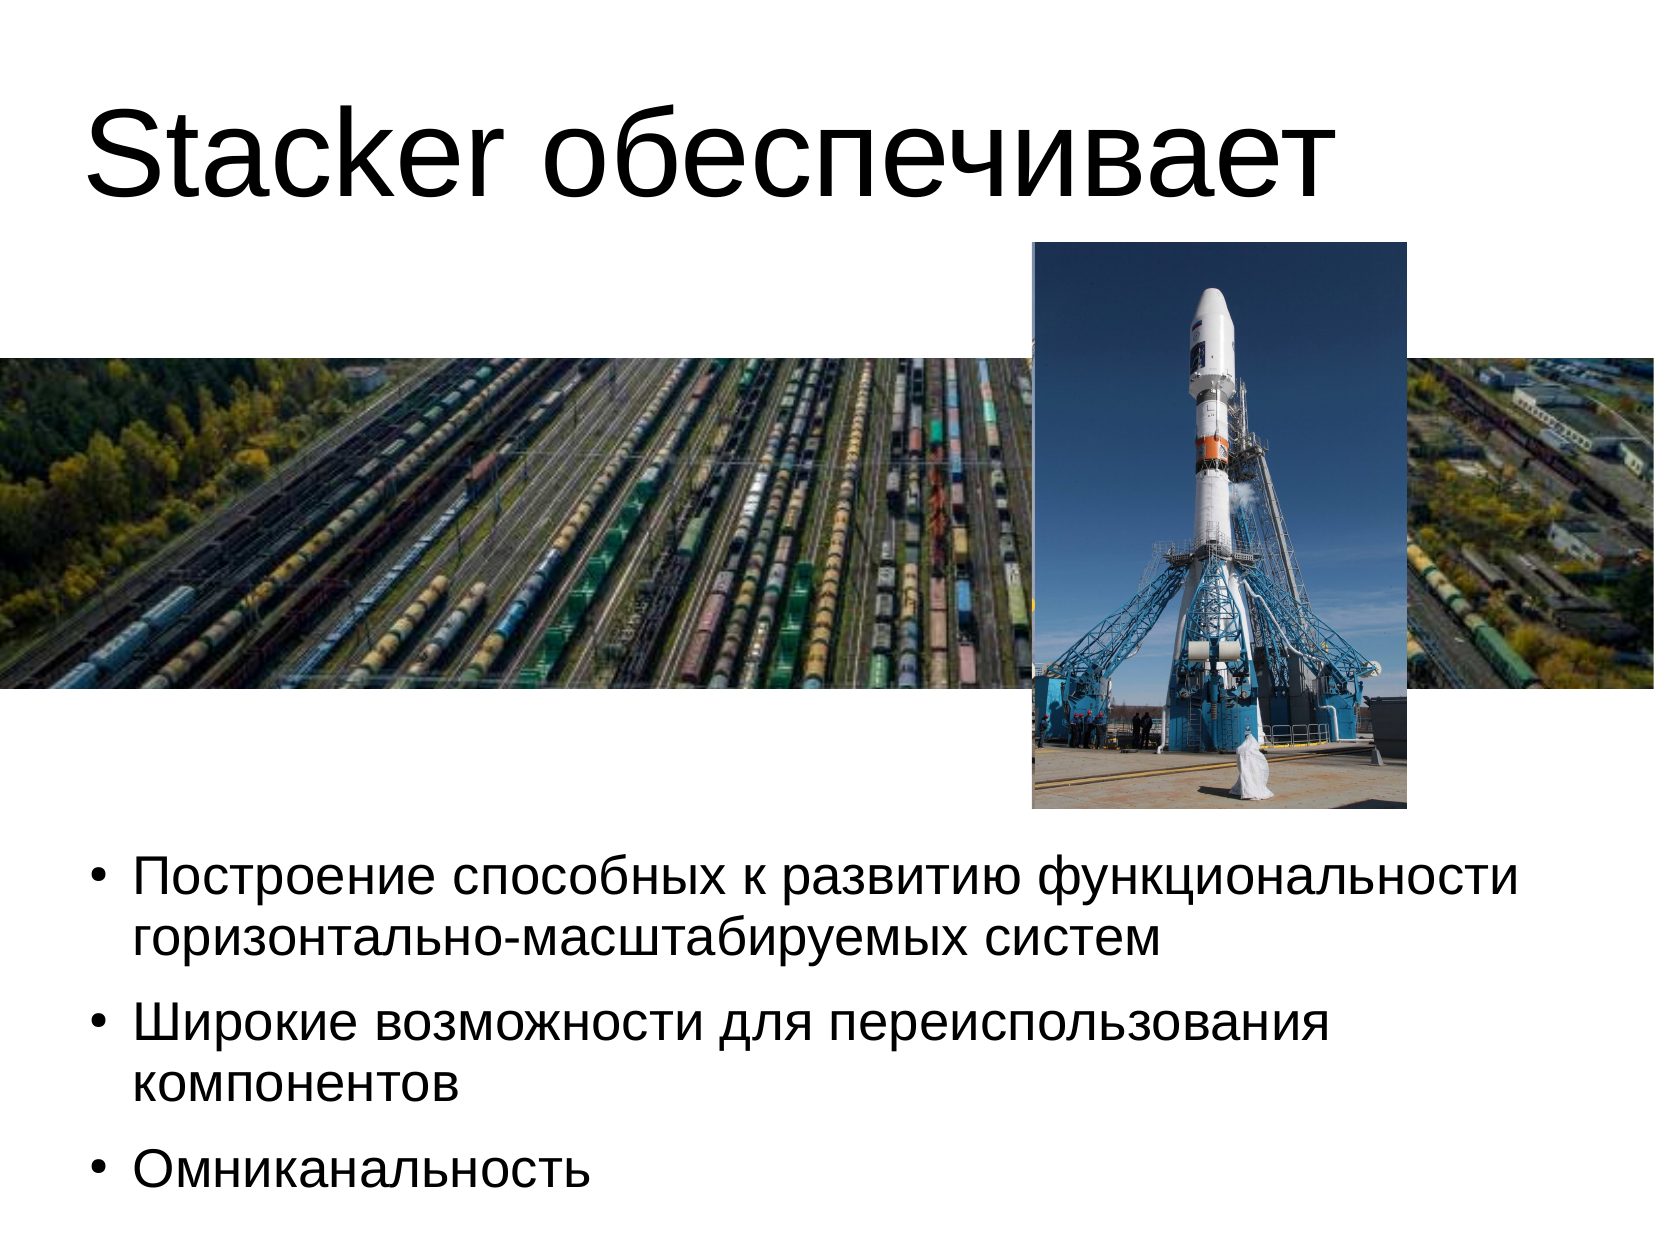

# Stacker обеспечивает
Построение способных к развитию функциональности горизонтально-масштабируемых систем
Широкие возможности для переиспользования компонентов
Омниканальность